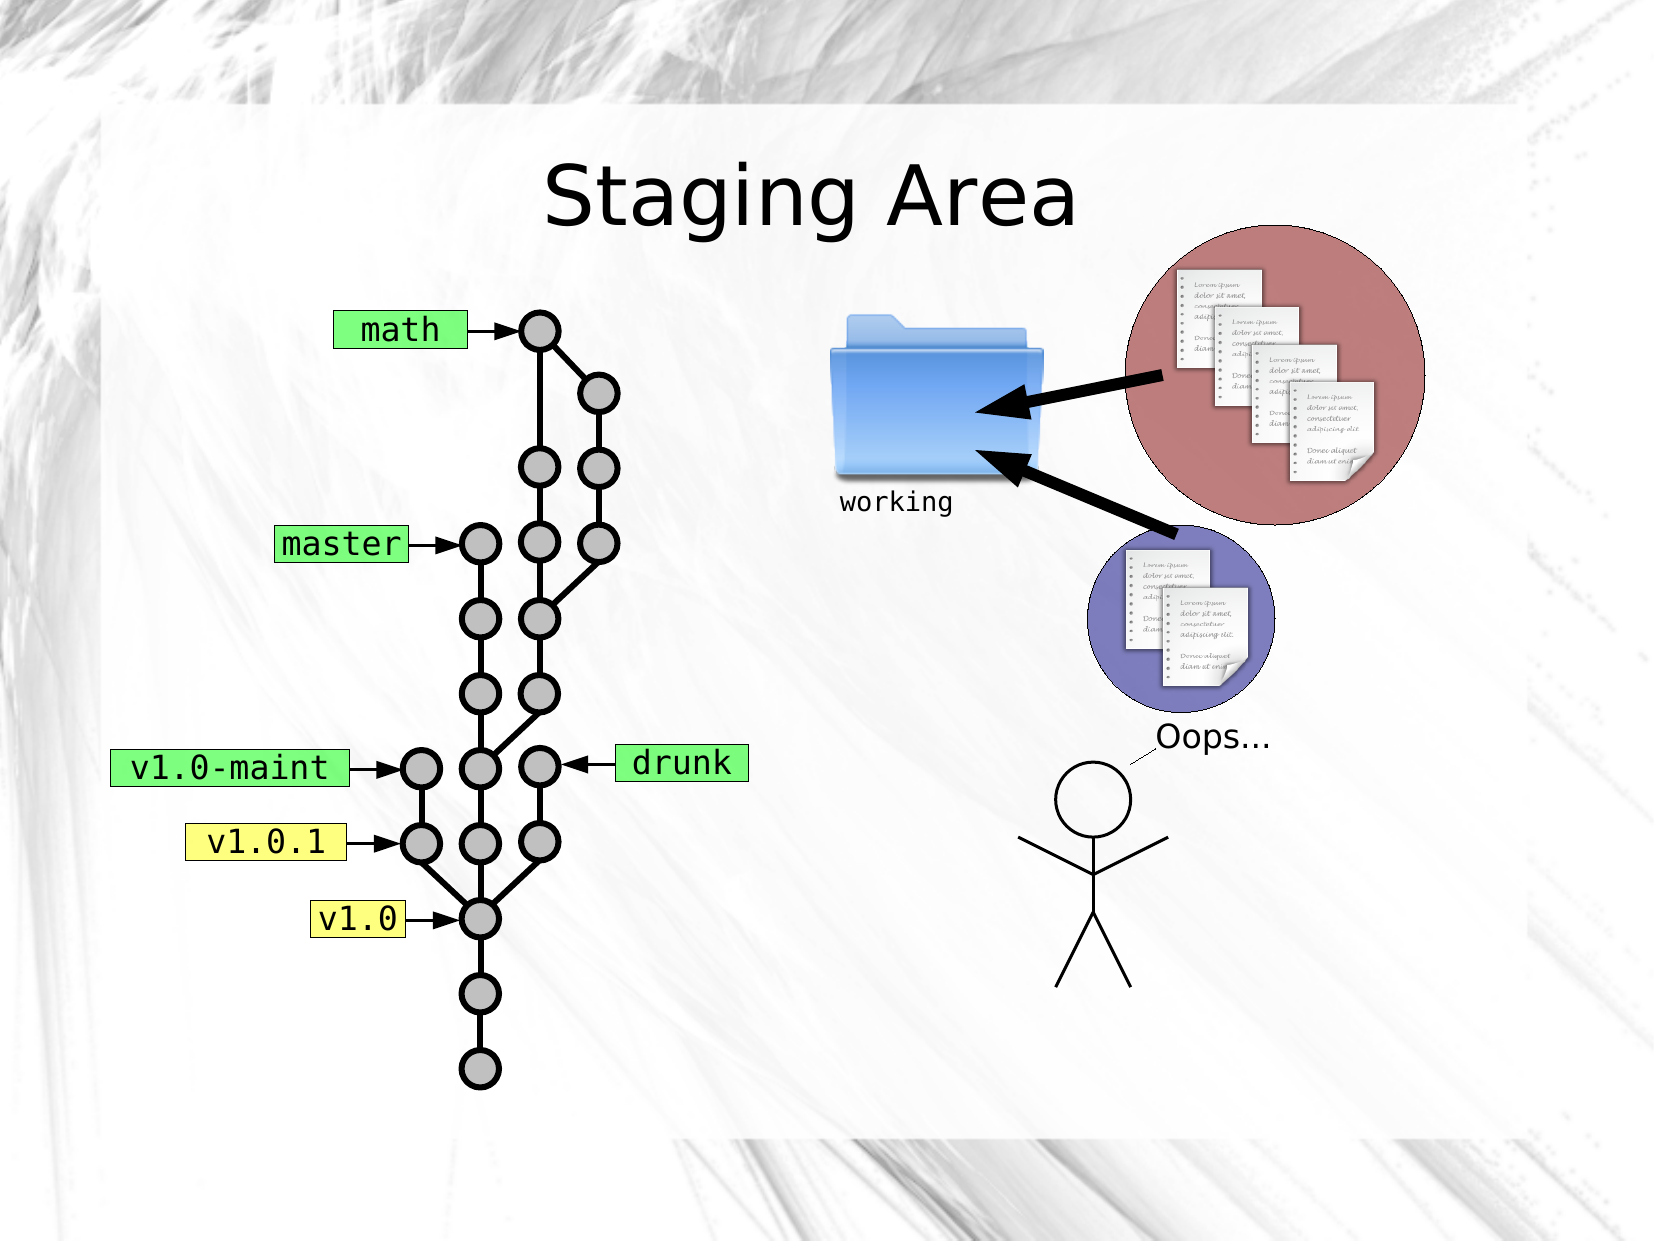

# Staging Area
working
math
master
Oops...
drunk
v1.0-maint
v1.0.1
v1.0